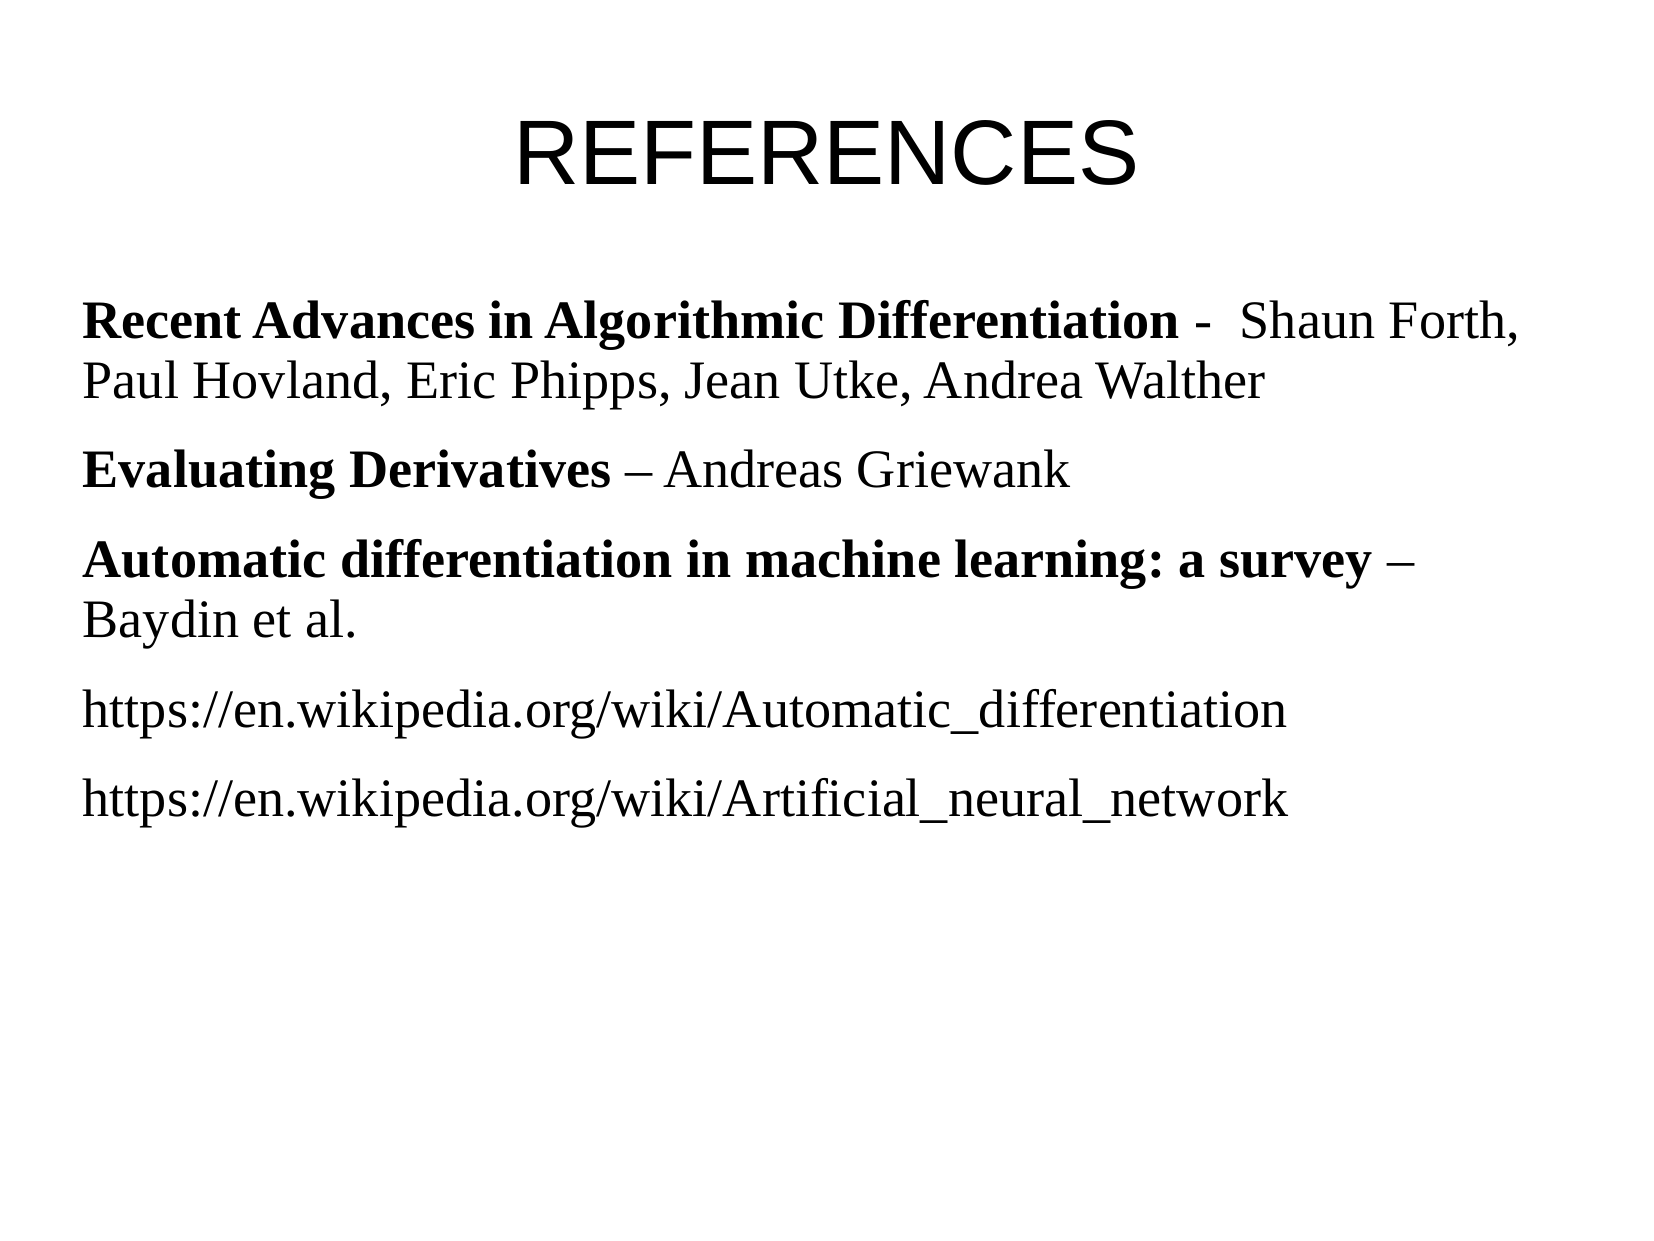

# REFERENCES
Recent Advances in Algorithmic Differentiation - Shaun Forth, Paul Hovland, Eric Phipps, Jean Utke, Andrea Walther
Evaluating Derivatives – Andreas Griewank
Automatic differentiation in machine learning: a survey – Baydin et al.
https://en.wikipedia.org/wiki/Automatic_differentiation
https://en.wikipedia.org/wiki/Artificial_neural_network